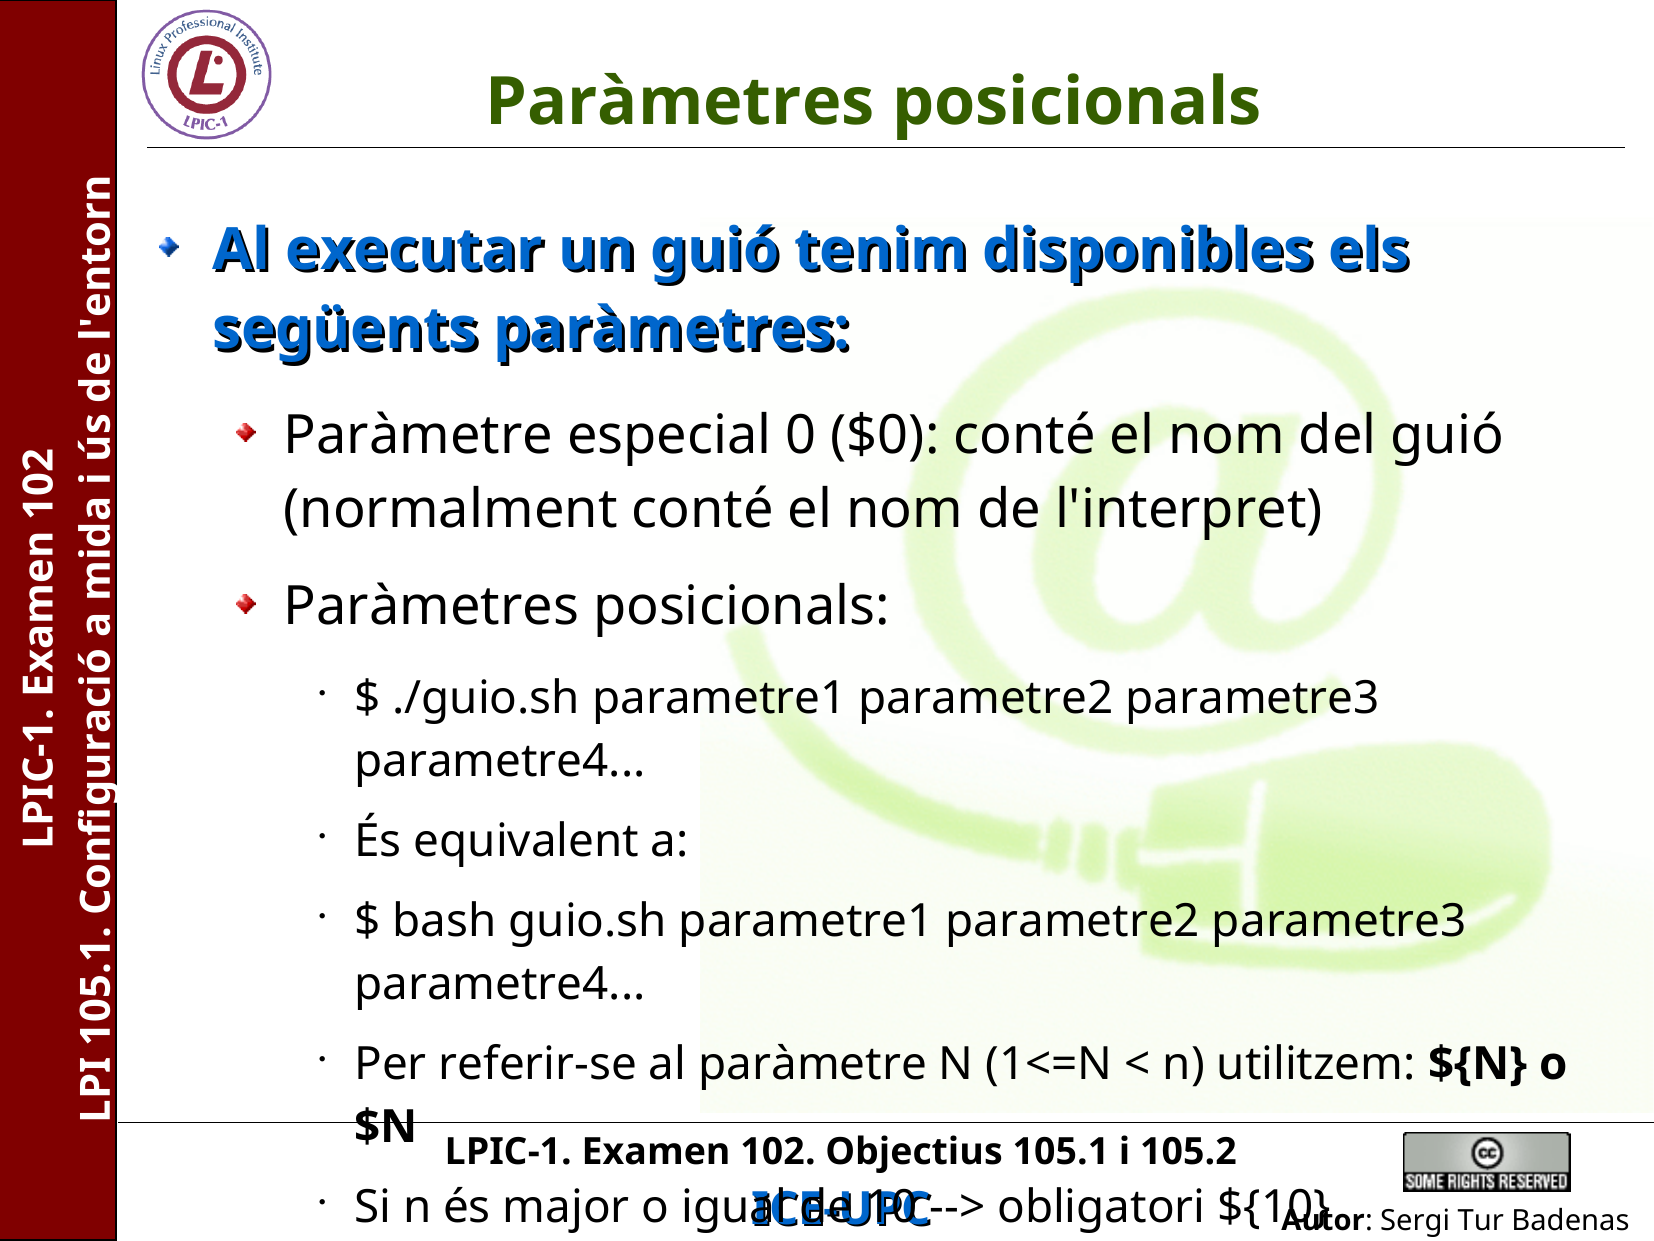

# Paràmetres posicionals
Al executar un guió tenim disponibles els següents paràmetres:
Paràmetre especial 0 ($0): conté el nom del guió (normalment conté el nom de l'interpret)
Paràmetres posicionals:
$ ./guio.sh parametre1 parametre2 parametre3 parametre4...
És equivalent a:
$ bash guio.sh parametre1 parametre2 parametre3 parametre4...
Per referir-se al paràmetre N (1<=N < n) utilitzem: ${N} o $N
Si n és major o igual de 10 --> obligatori ${10}